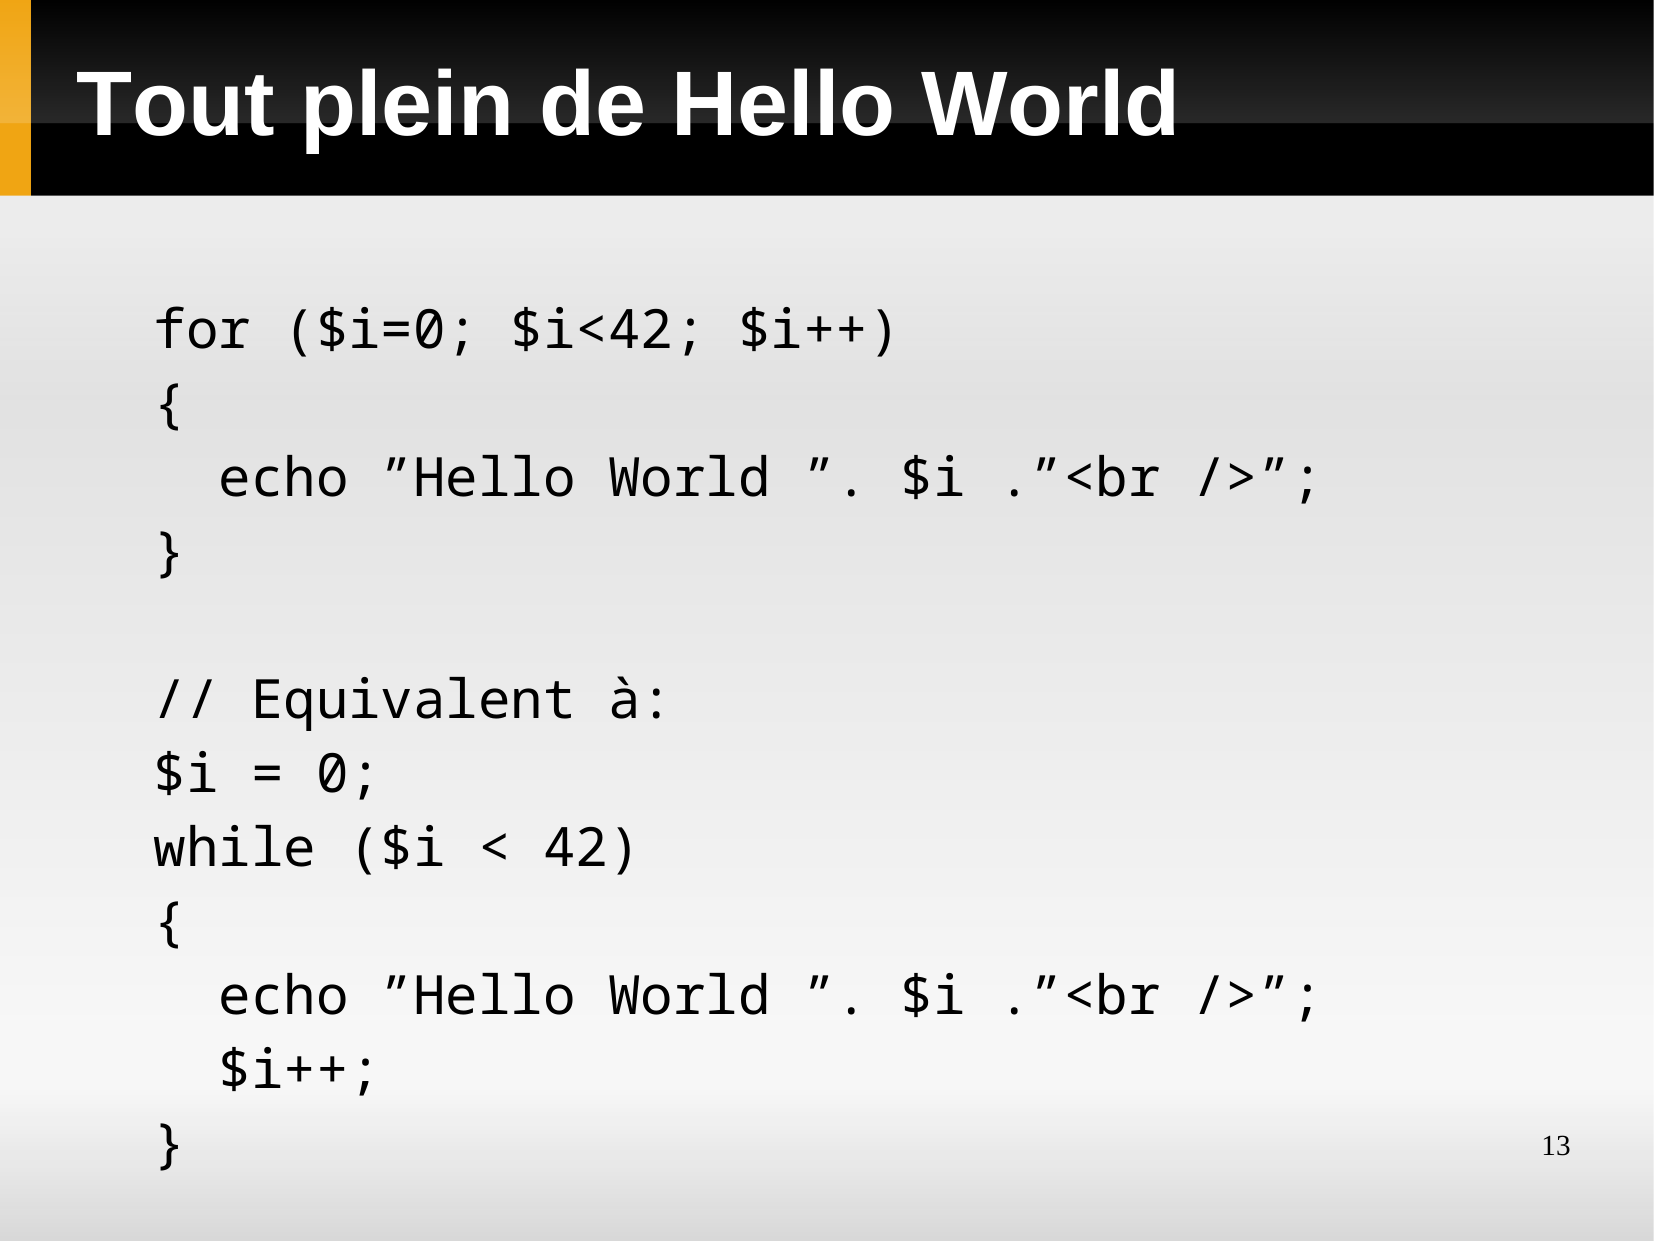

# Tout plein de Hello World
for ($i=0; $i<42; $i++)
{
 echo ”Hello World ”. $i .”<br />”;
}
// Equivalent à:
$i = 0;
while ($i < 42)
{
 echo ”Hello World ”. $i .”<br />”;
 $i++;
}
13